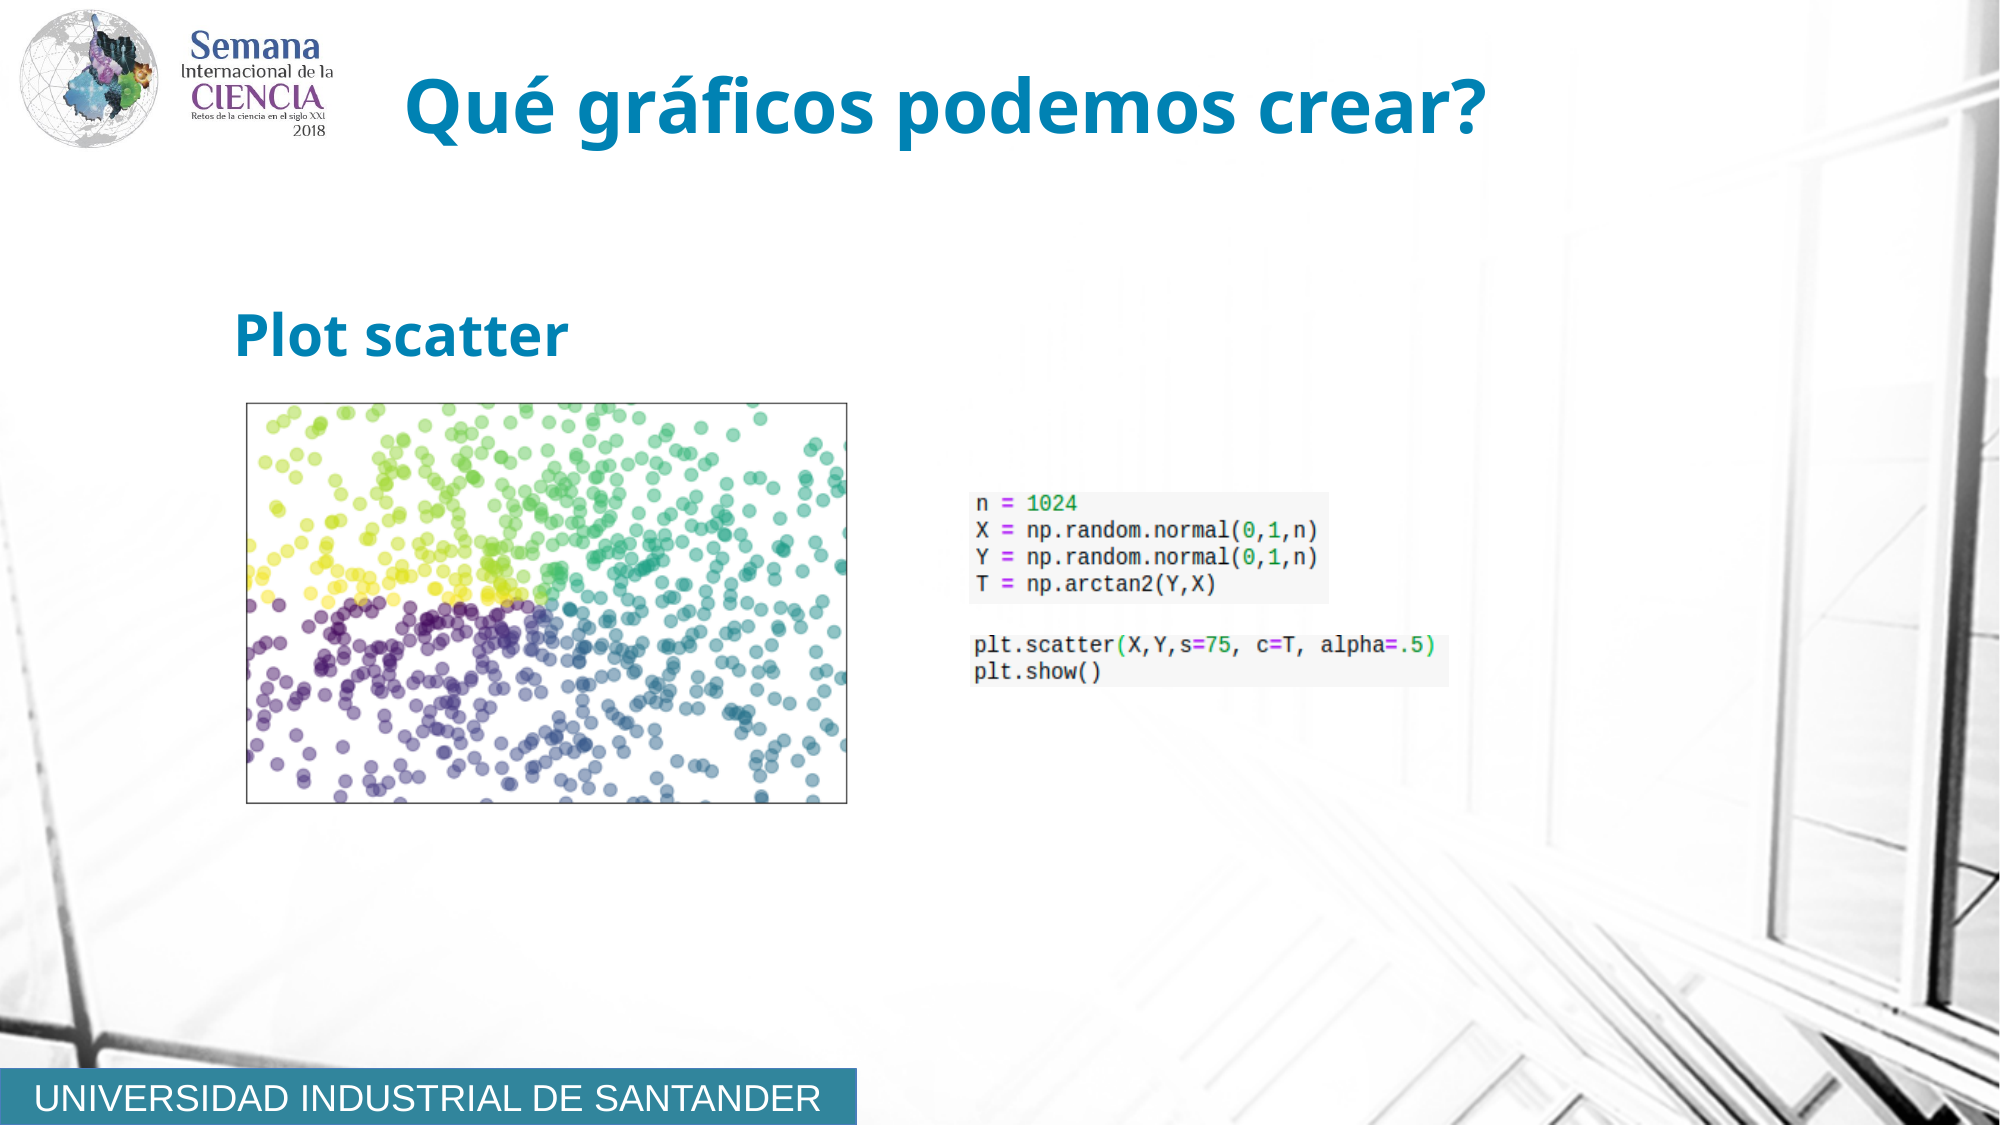

Qué gráficos podemos crear?
Plot scatter
UNIVERSIDAD INDUSTRIAL DE SANTANDER